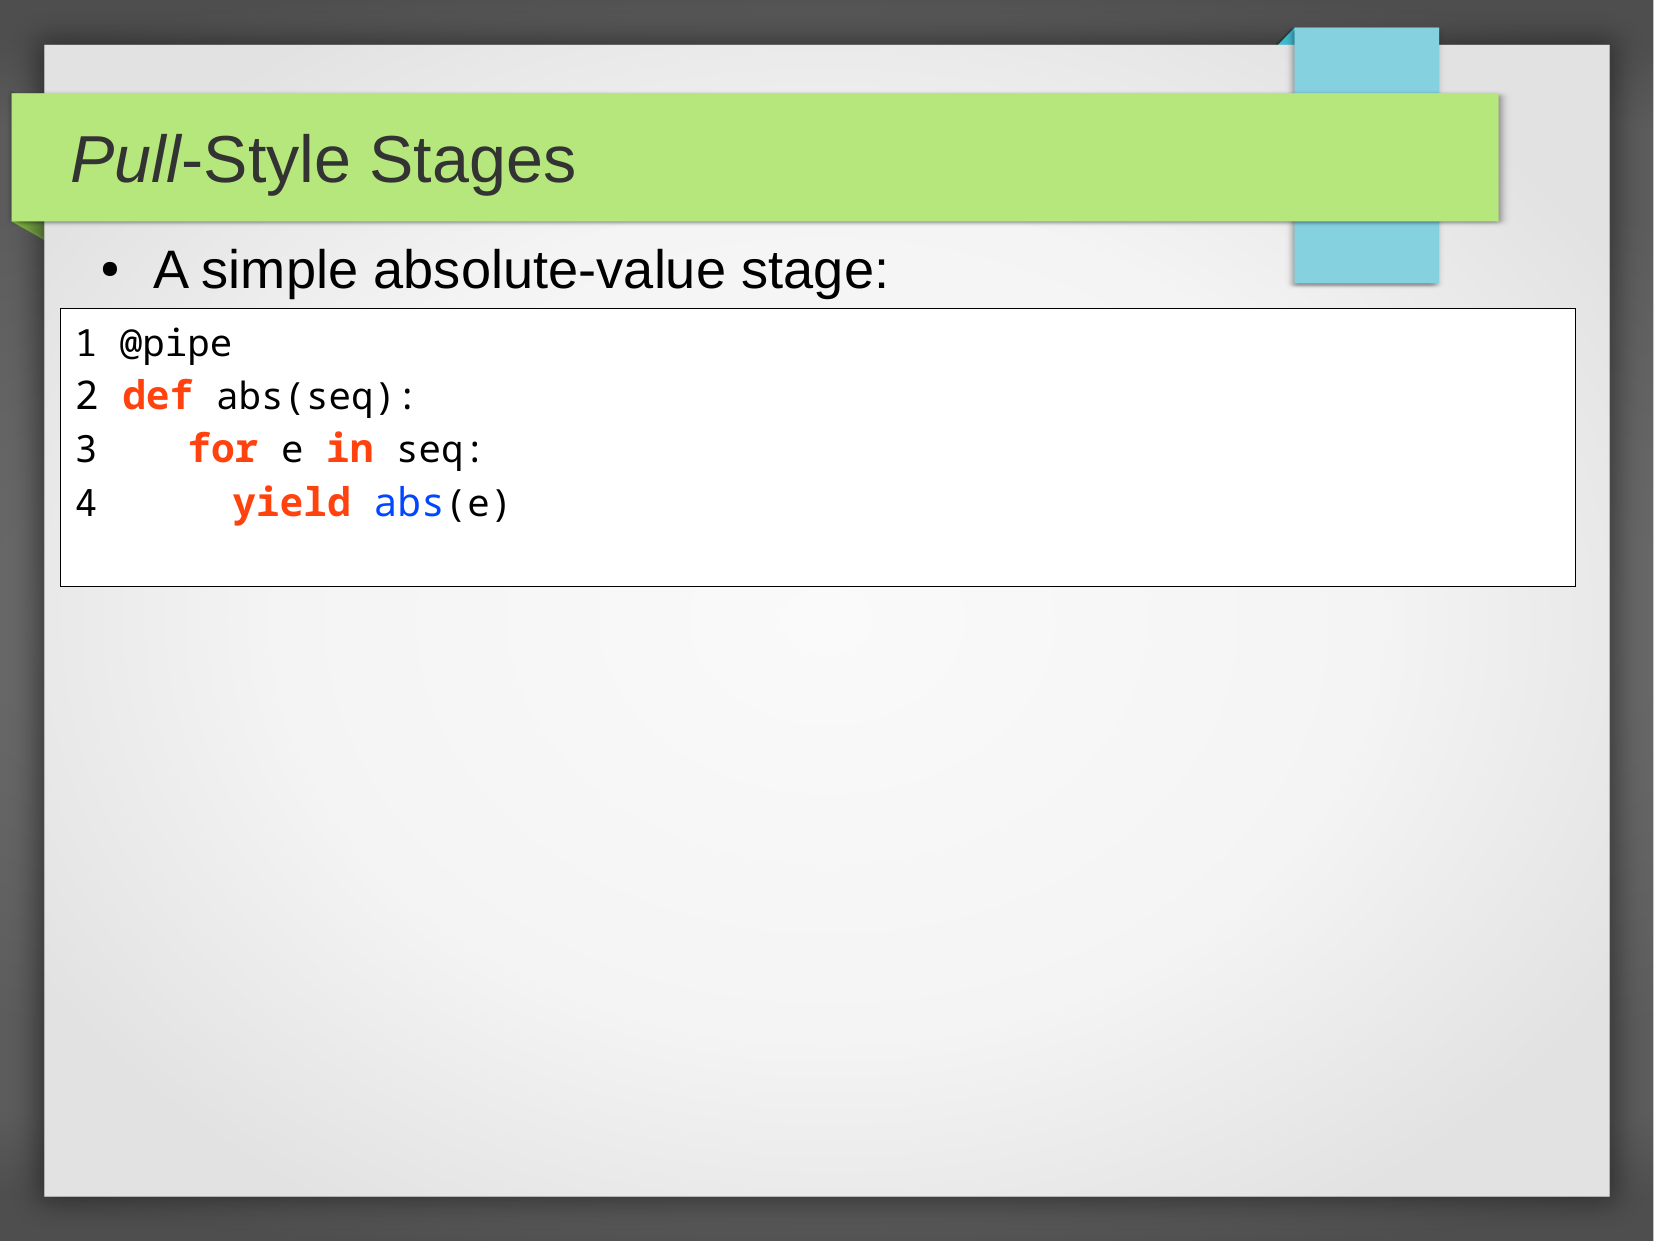

# Pull-Style Stages
A simple absolute-value stage:
1 @pipe
2 def abs(seq):
3 for e in seq:
4 yield abs(e)